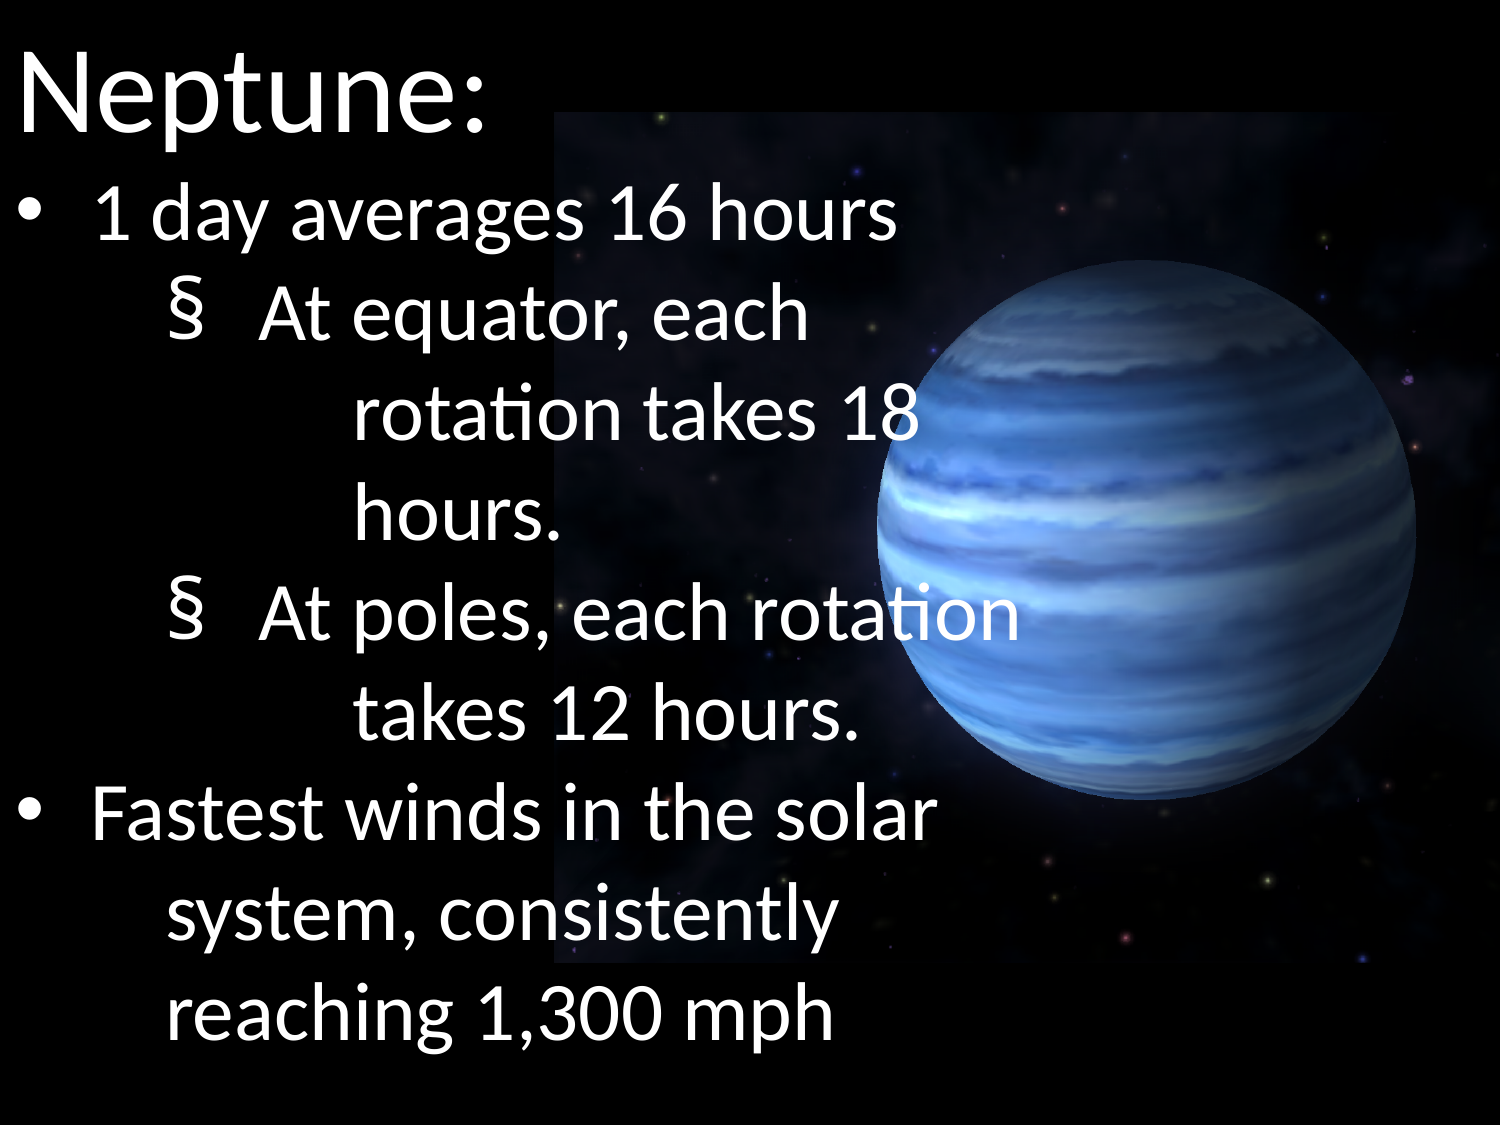

Neptune:
1 day averages 16 hours
At equator, each rotation takes 18 hours.
At poles, each rotation takes 12 hours.
Fastest winds in the solar system, consistently reaching 1,300 mph